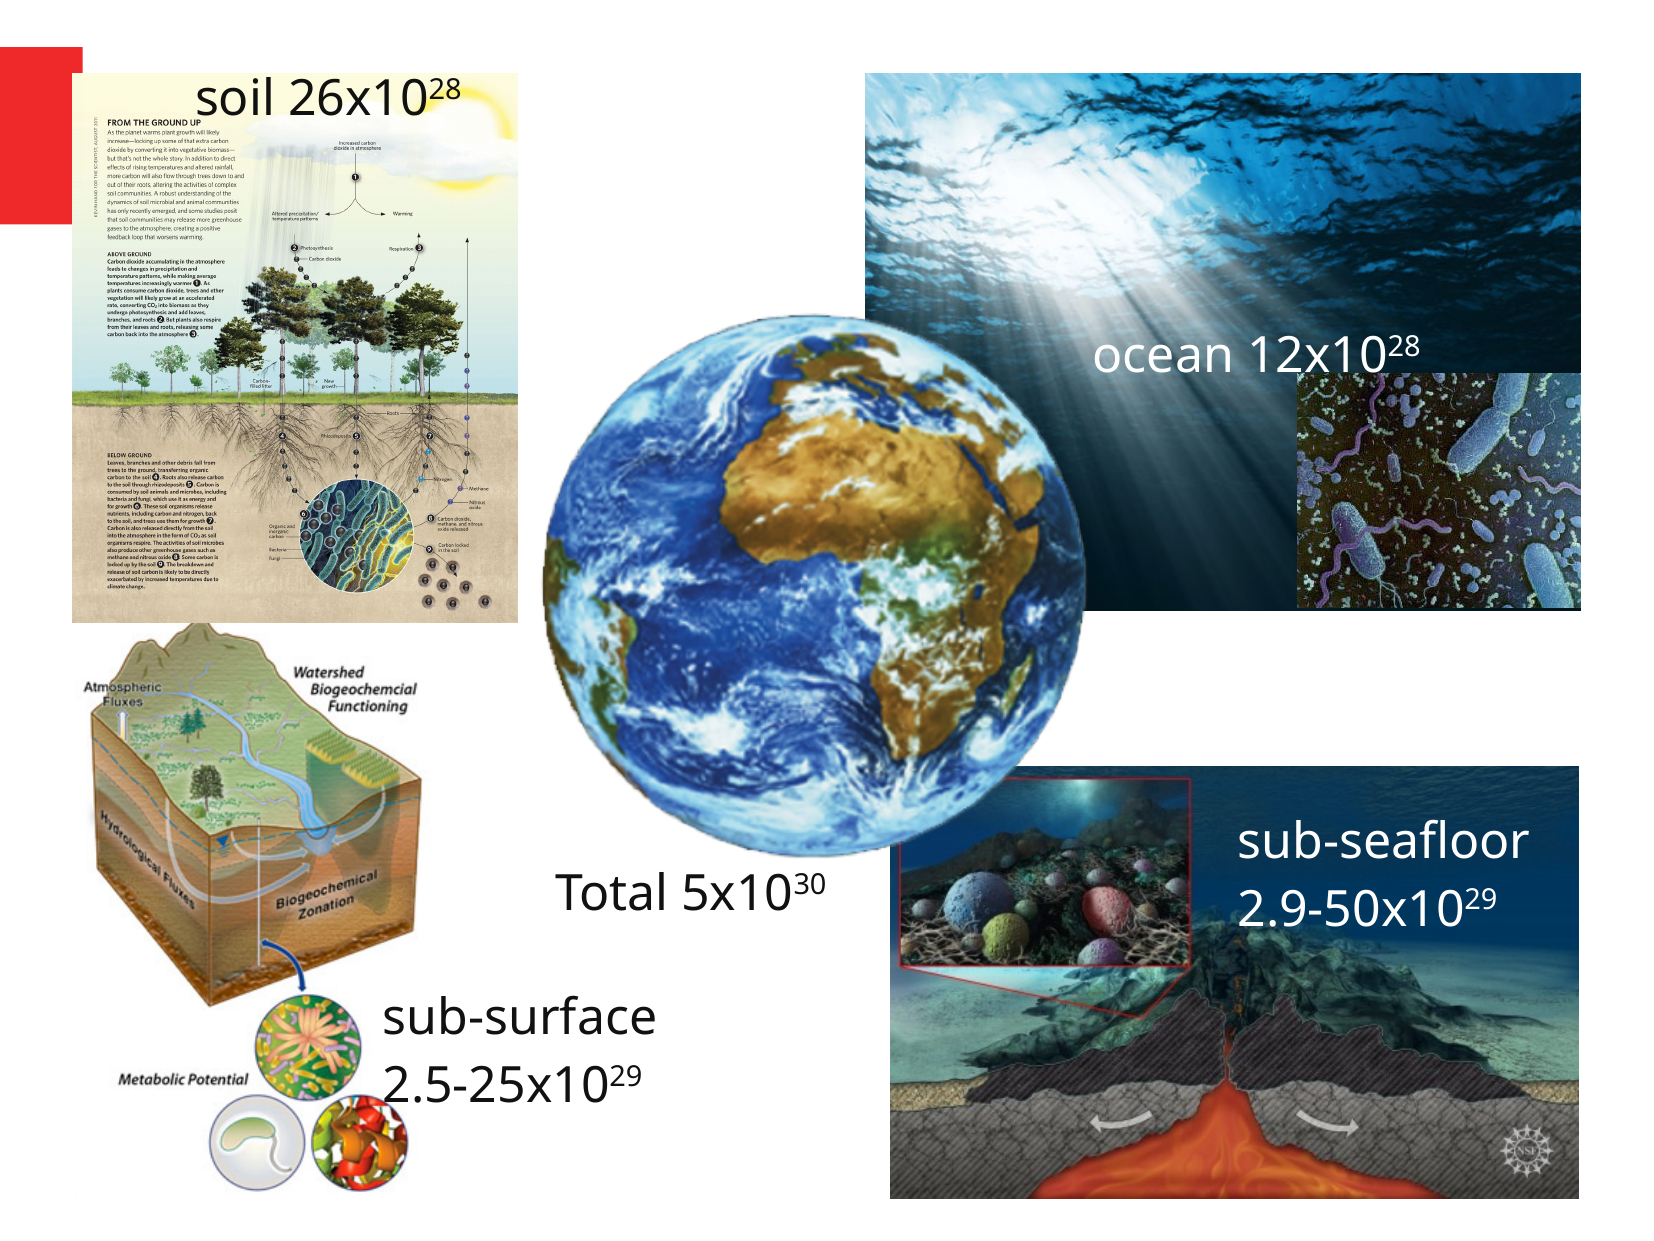

soil 26x1028
ocean 12x1028
sub-seafloor 2.9-50x1029
Total 5x1030
sub-surface 2.5-25x1029
5